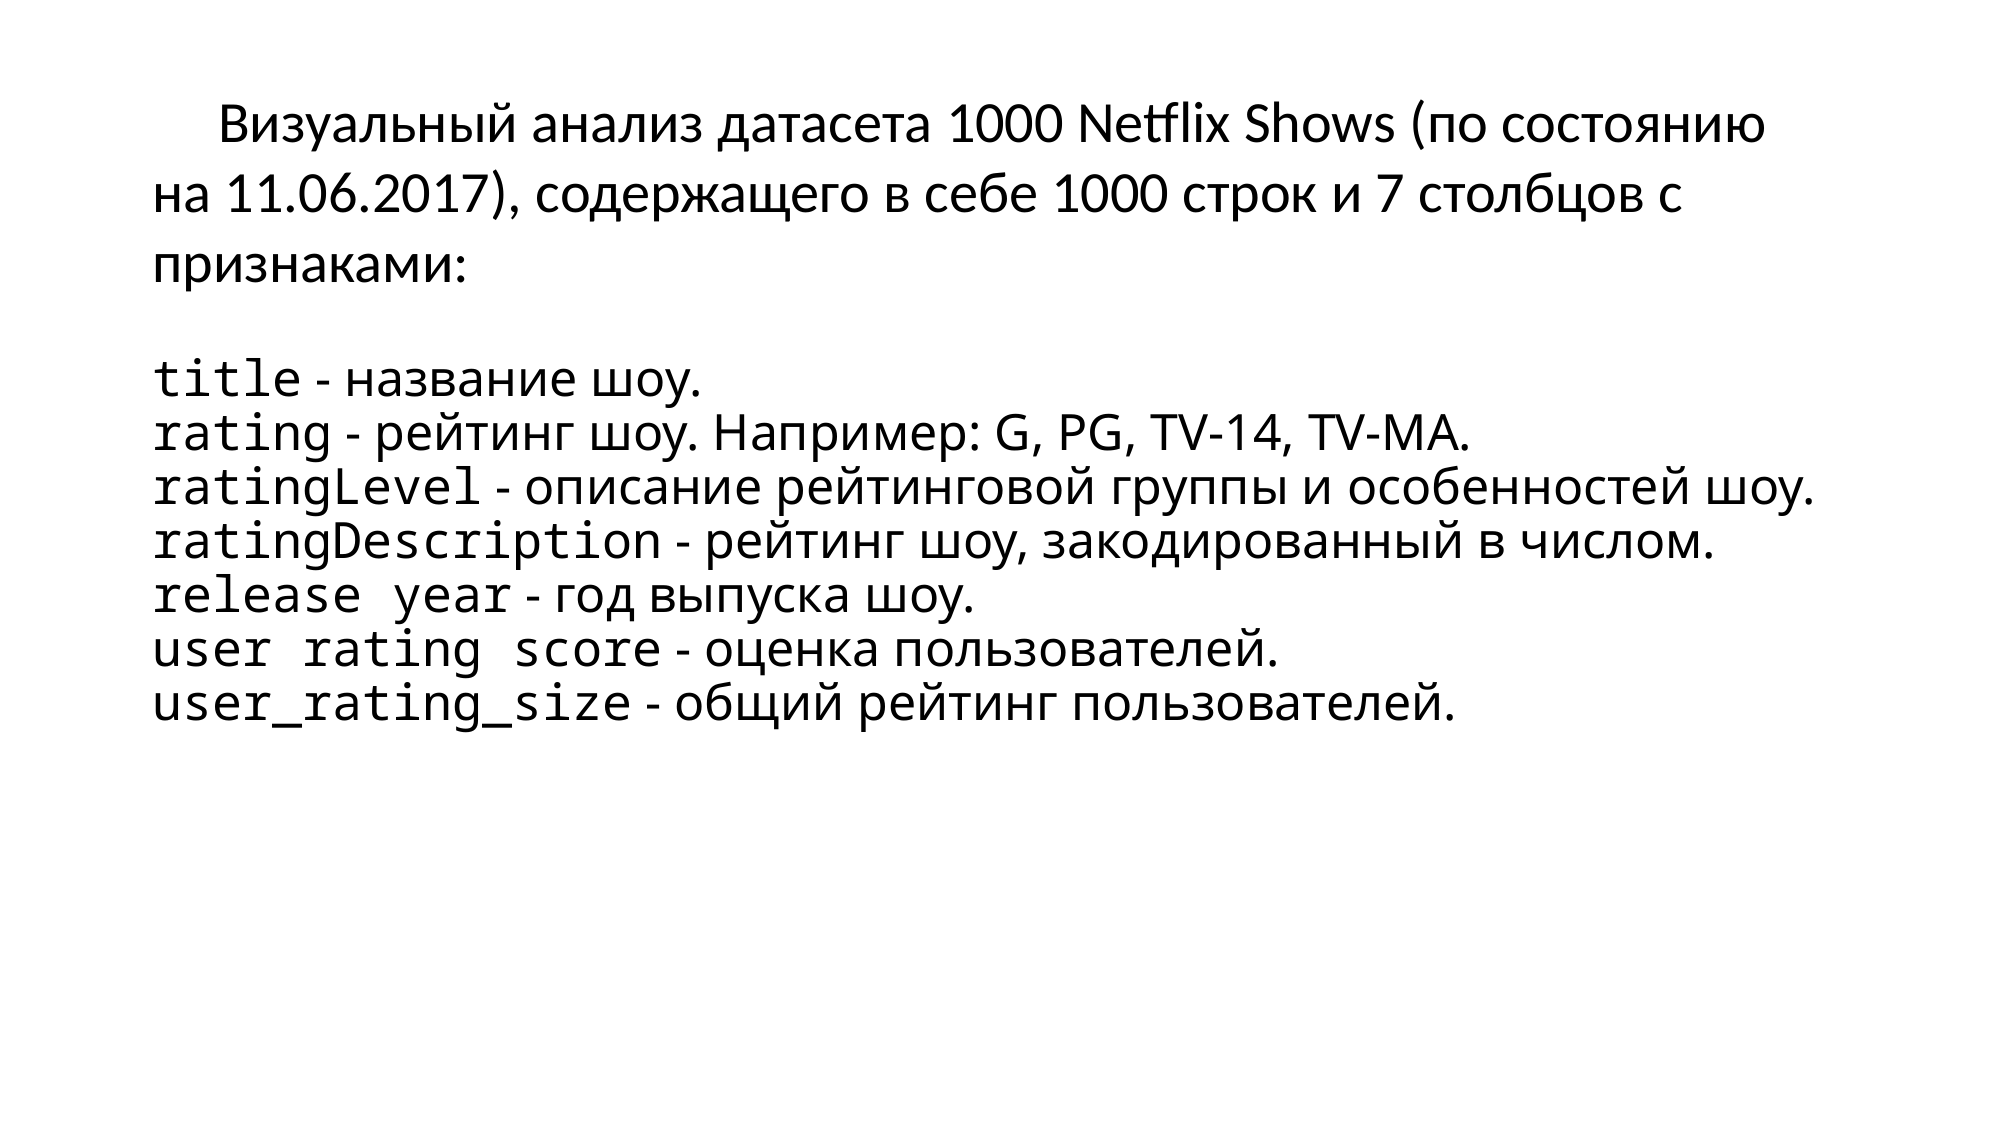

Визуальный анализ датасета 1000 Netflix Shows (по состоянию на 11.06.2017), содержащего в себе 1000 строк и 7 столбцов с признаками:
# title - название шоу. rating - рейтинг шоу. Например: G, PG, TV-14, TV-MA. ratingLevel - описание рейтинговой группы и особенностей шоу. ratingDescription - рейтинг шоу, закодированный в числом. release year - год выпуска шоу. user rating score - оценка пользователей. user_rating_size - общий рейтинг пользователей.